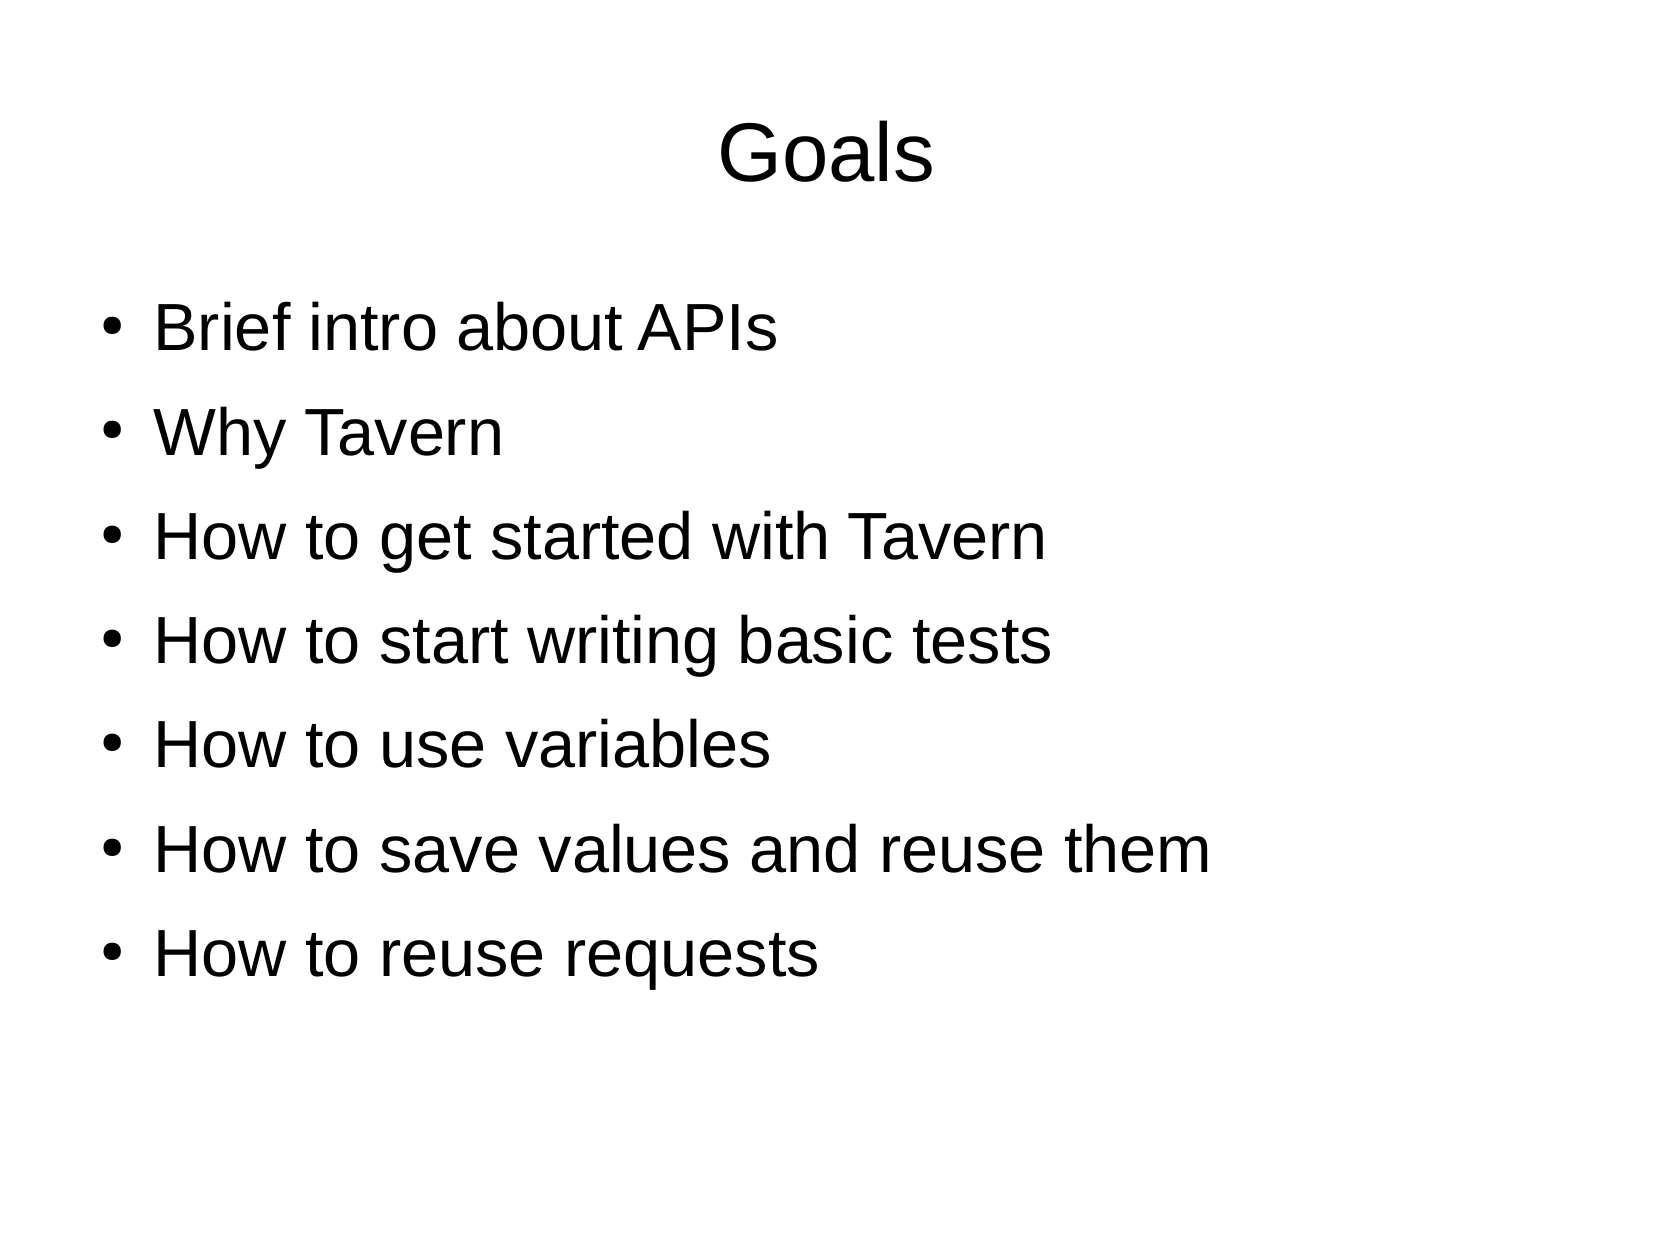

# Goals
Brief intro about APIs
Why Tavern
How to get started with Tavern
How to start writing basic tests
How to use variables
How to save values and reuse them
How to reuse requests